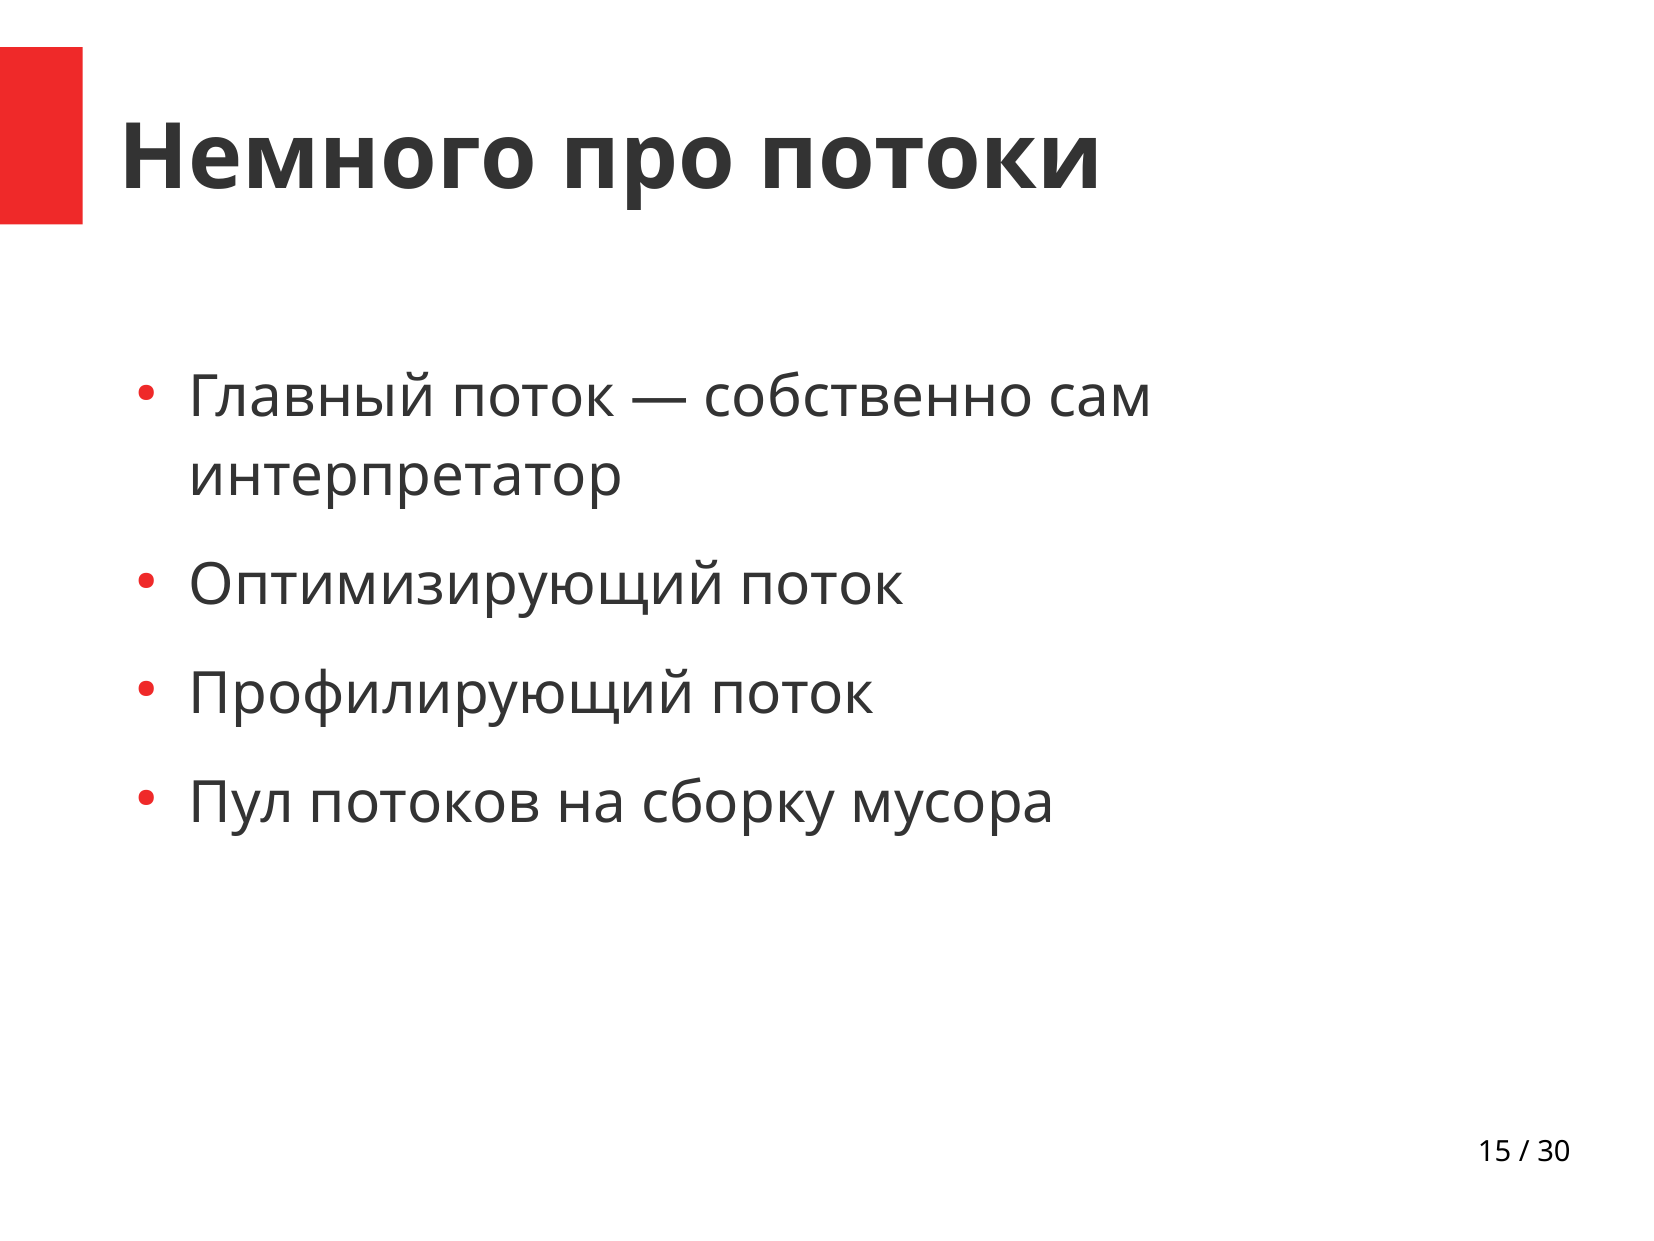

# Немного про потоки
Главный поток — собственно сам интерпретатор
Оптимизирующий поток
Профилирующий поток
Пул потоков на сборку мусора
15